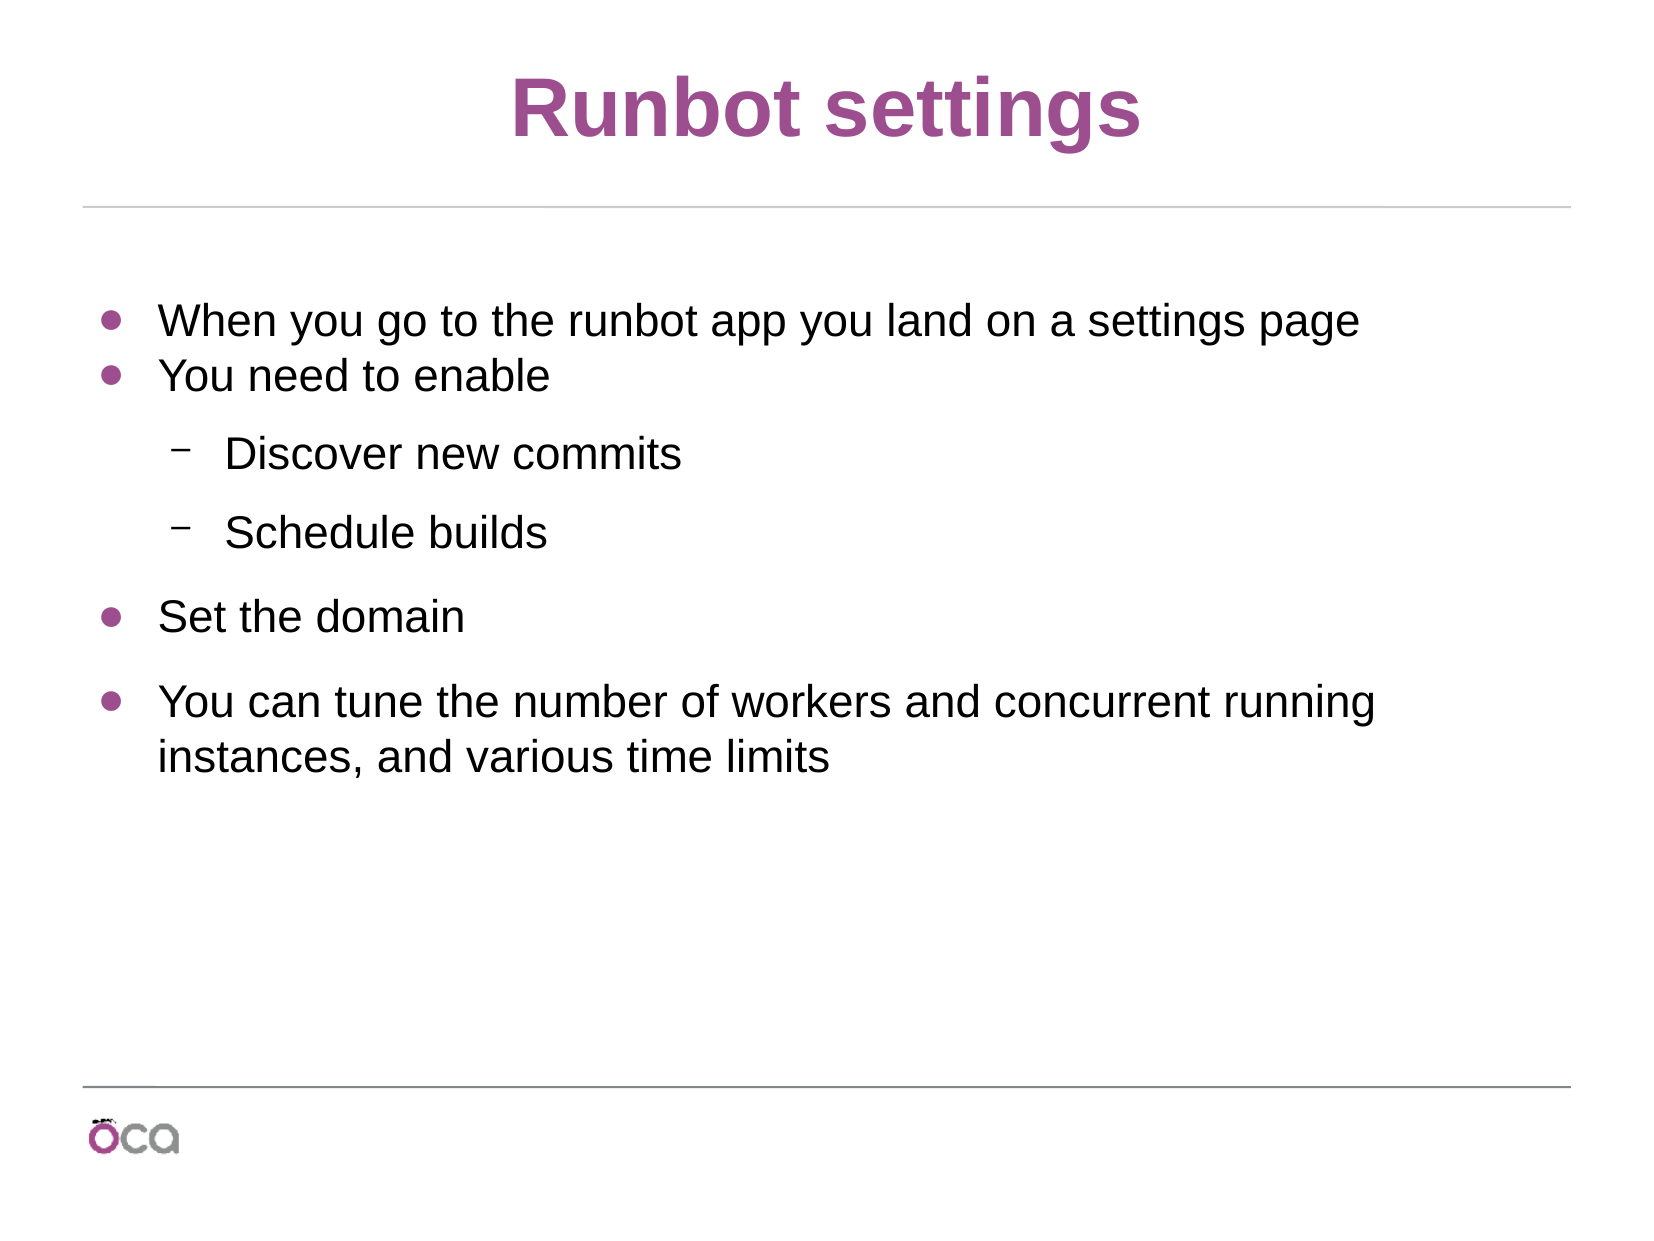

# Runbot settings
When you go to the runbot app you land on a settings page
You need to enable
Discover new commits
Schedule builds
Set the domain
You can tune the number of workers and concurrent running instances, and various time limits